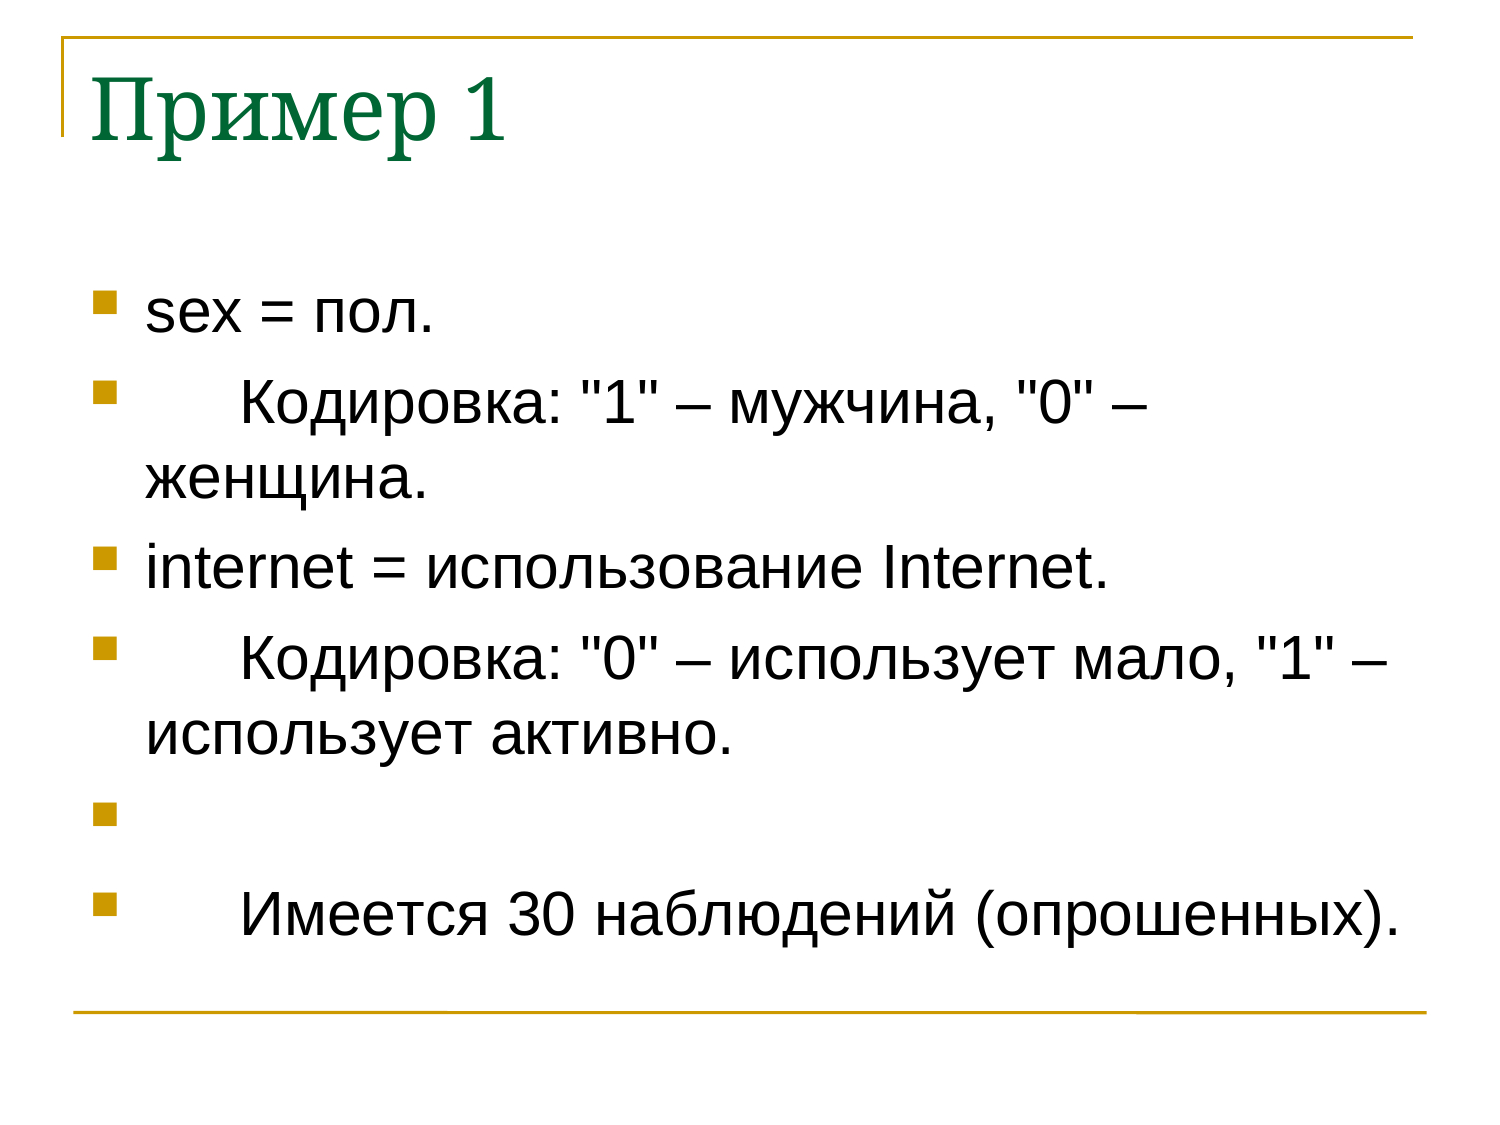

# Пример 1
sex = пол.
	Кодировка: "1" – мужчина, "0" – женщина.
internet = использование Internet.
	Кодировка: "0" – использует мало, "1" – использует активно.
	Имеется 30 наблюдений (опрошенных).